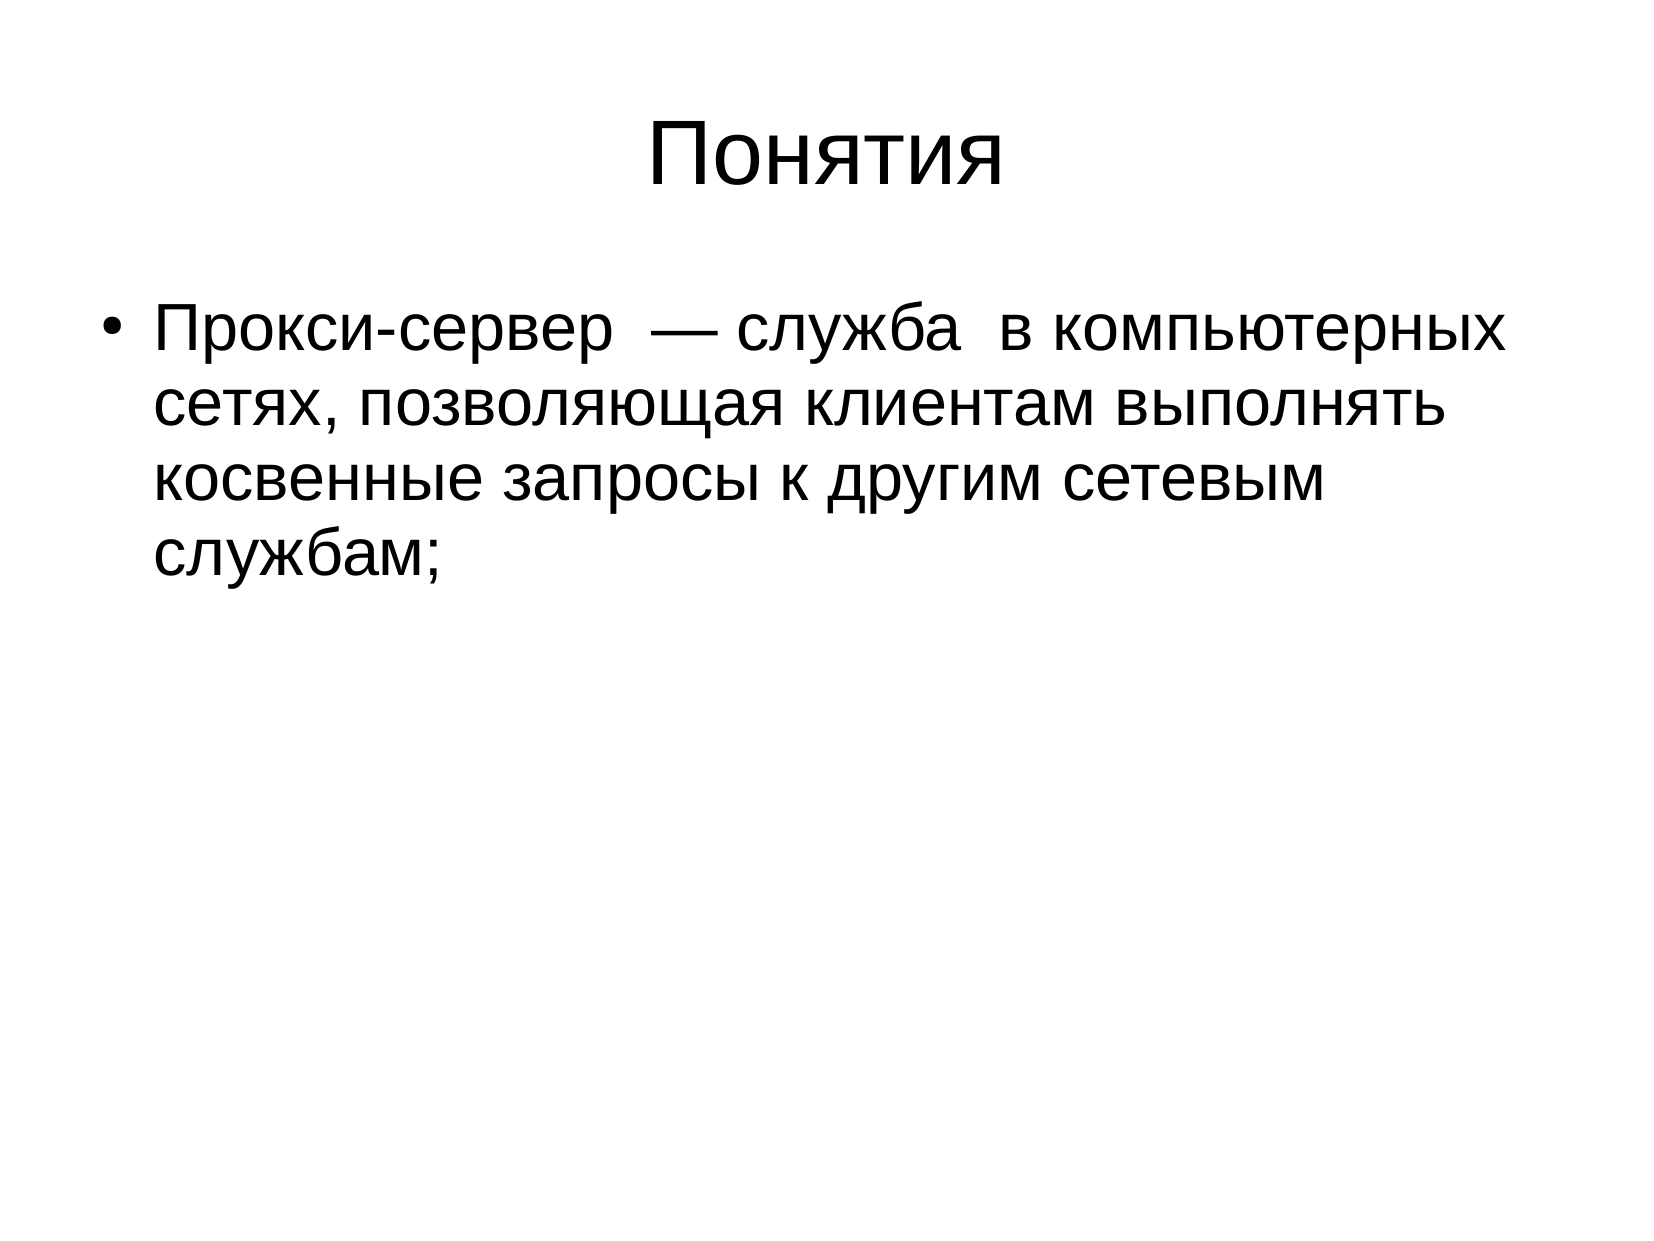

# Понятия
Прокси-сервер — служба в компьютерных сетях, позволяющая клиентам выполнять косвенные запросы к другим сетевым службам;